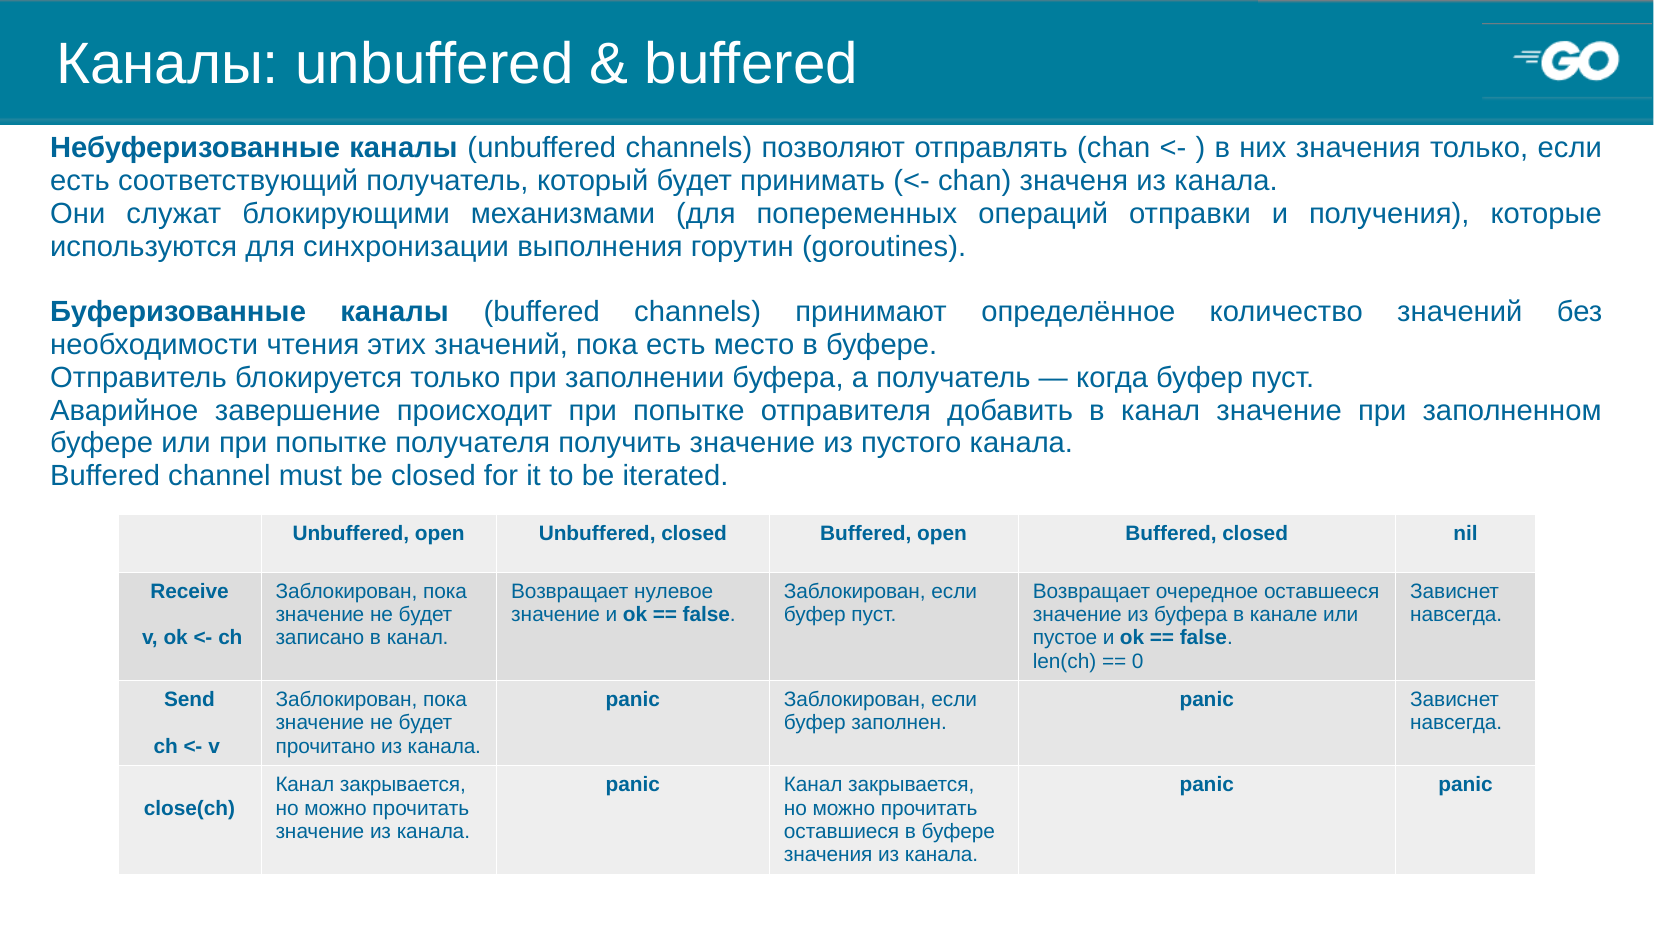

Каналы: unbuffered & buffered
Небуферизованные каналы (unbuffered channels) позволяют отправлять (chan <- ) в них значения только, если есть соответствующий получатель, который будет принимать (<- chan) значеня из канала.
Они служат блокирующими механизмами (для попеременных операций отправки и получения), которые используются для синхронизации выполнения горутин (goroutines).
Буферизованные каналы (buffered channels) принимают определённое количество значений без необходимости чтения этих значений, пока есть место в буфере.
Отправитель блокируется только при заполнении буфера, а получатель — когда буфер пуст.
Аварийное завершение происходит при попытке отправителя добавить в канал значение при заполненном буфере или при попытке получателя получить значение из пустого канала.
Buffered channel must be closed for it to be iterated.
| | Unbuffered, open | Unbuffered, closed | Buffered, open | Buffered, closed | nil |
| --- | --- | --- | --- | --- | --- |
| Receive v, ok <- ch | Заблокирован, пока значение не будет записано в канал. | Возвращает нулевое значение и ok == false. | Заблокирован, если буфер пуст. | Возвращает очередное оставшееся значение из буфера в канале или пустое и ok == false. len(ch) == 0 | Зависнет навсегда. |
| Send ch <- v | Заблокирован, пока значение не будет прочитано из канала. | panic | Заблокирован, если буфер заполнен. | panic | Зависнет навсегда. |
| close(ch) | Канал закрывается, но можно прочитать значение из канала. | panic | Канал закрывается, но можно прочитать оставшиеся в буфере значения из канала. | panic | panic |